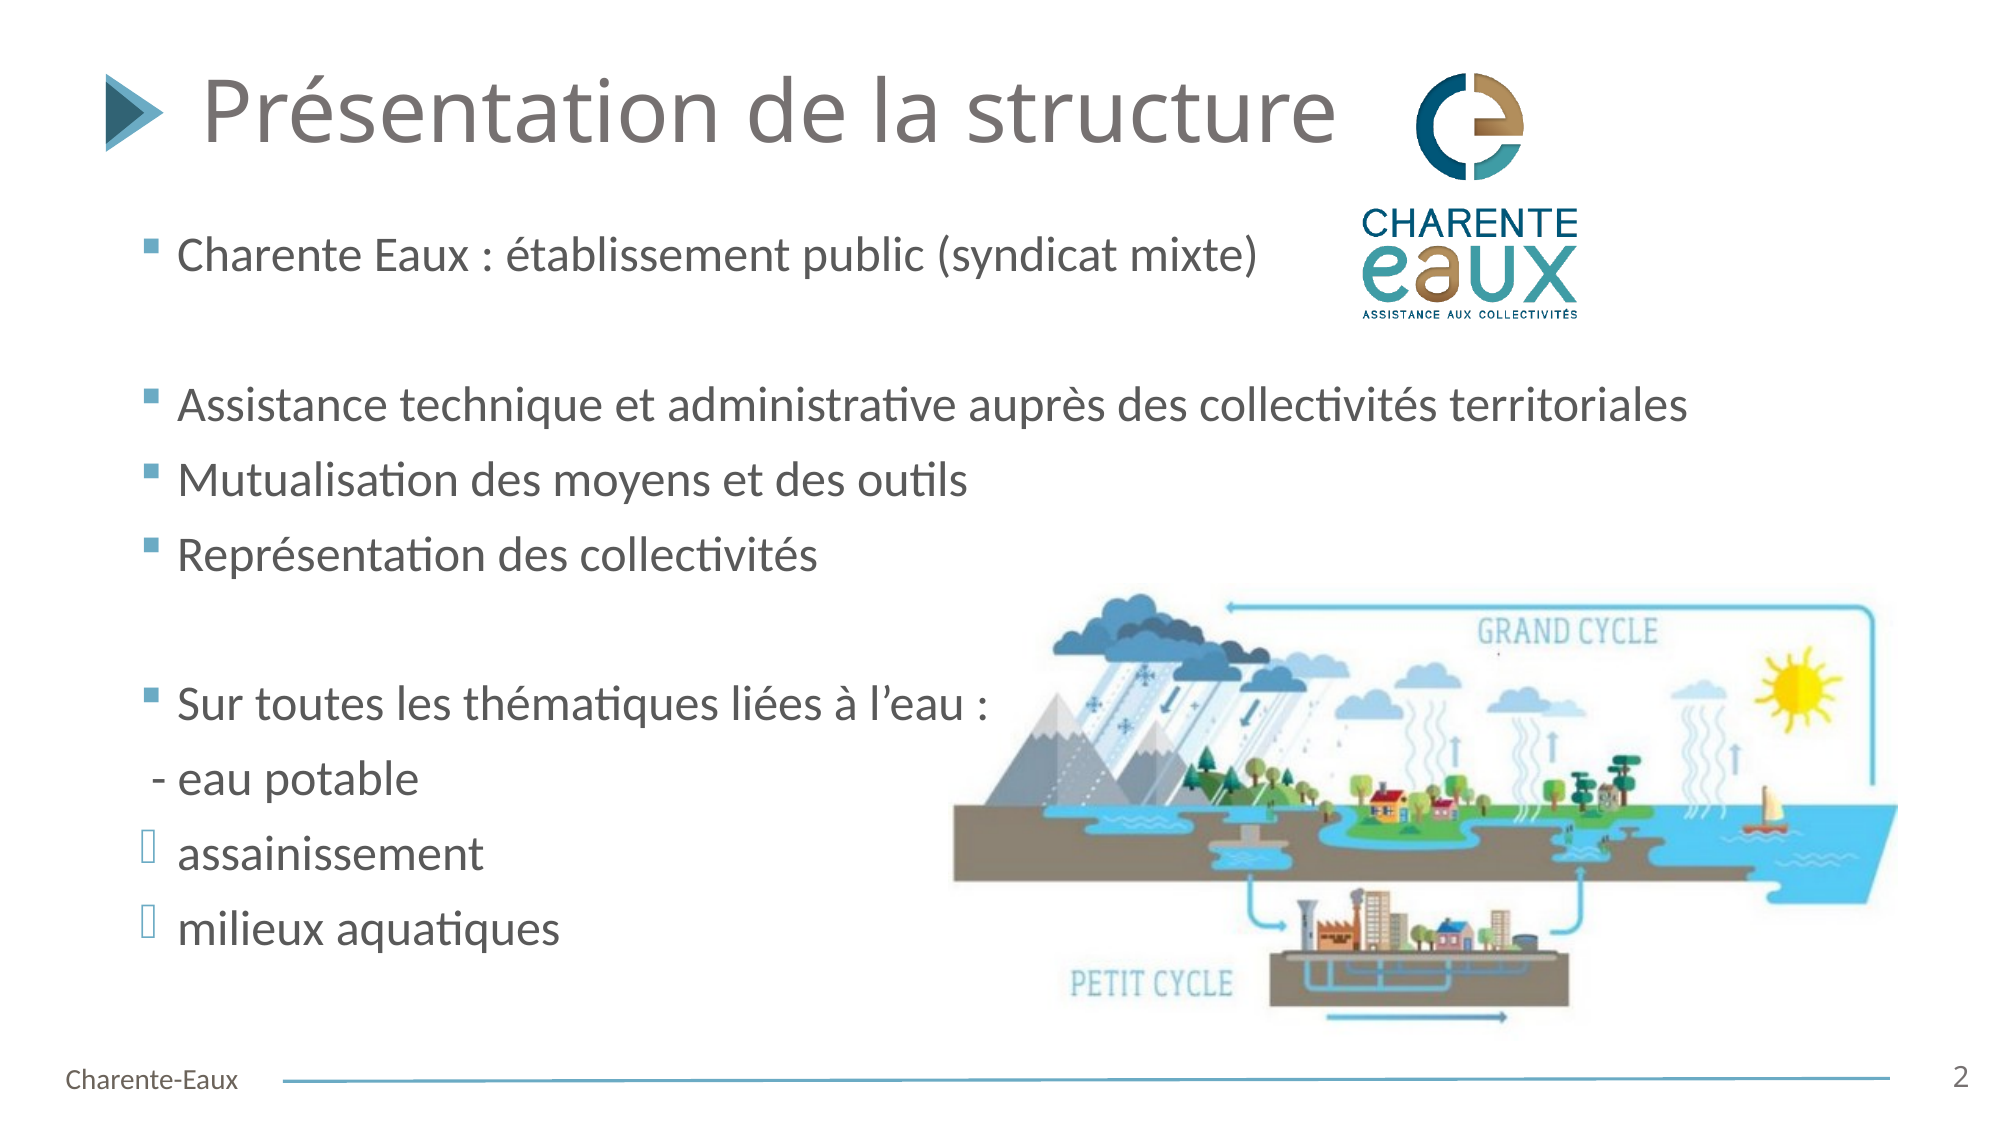

# Présentation de la structure
Charente Eaux : établissement public (syndicat mixte)
Assistance technique et administrative auprès des collectivités territoriales
Mutualisation des moyens et des outils
Représentation des collectivités
Sur toutes les thématiques liées à l’eau :
 - eau potable
assainissement
milieux aquatiques